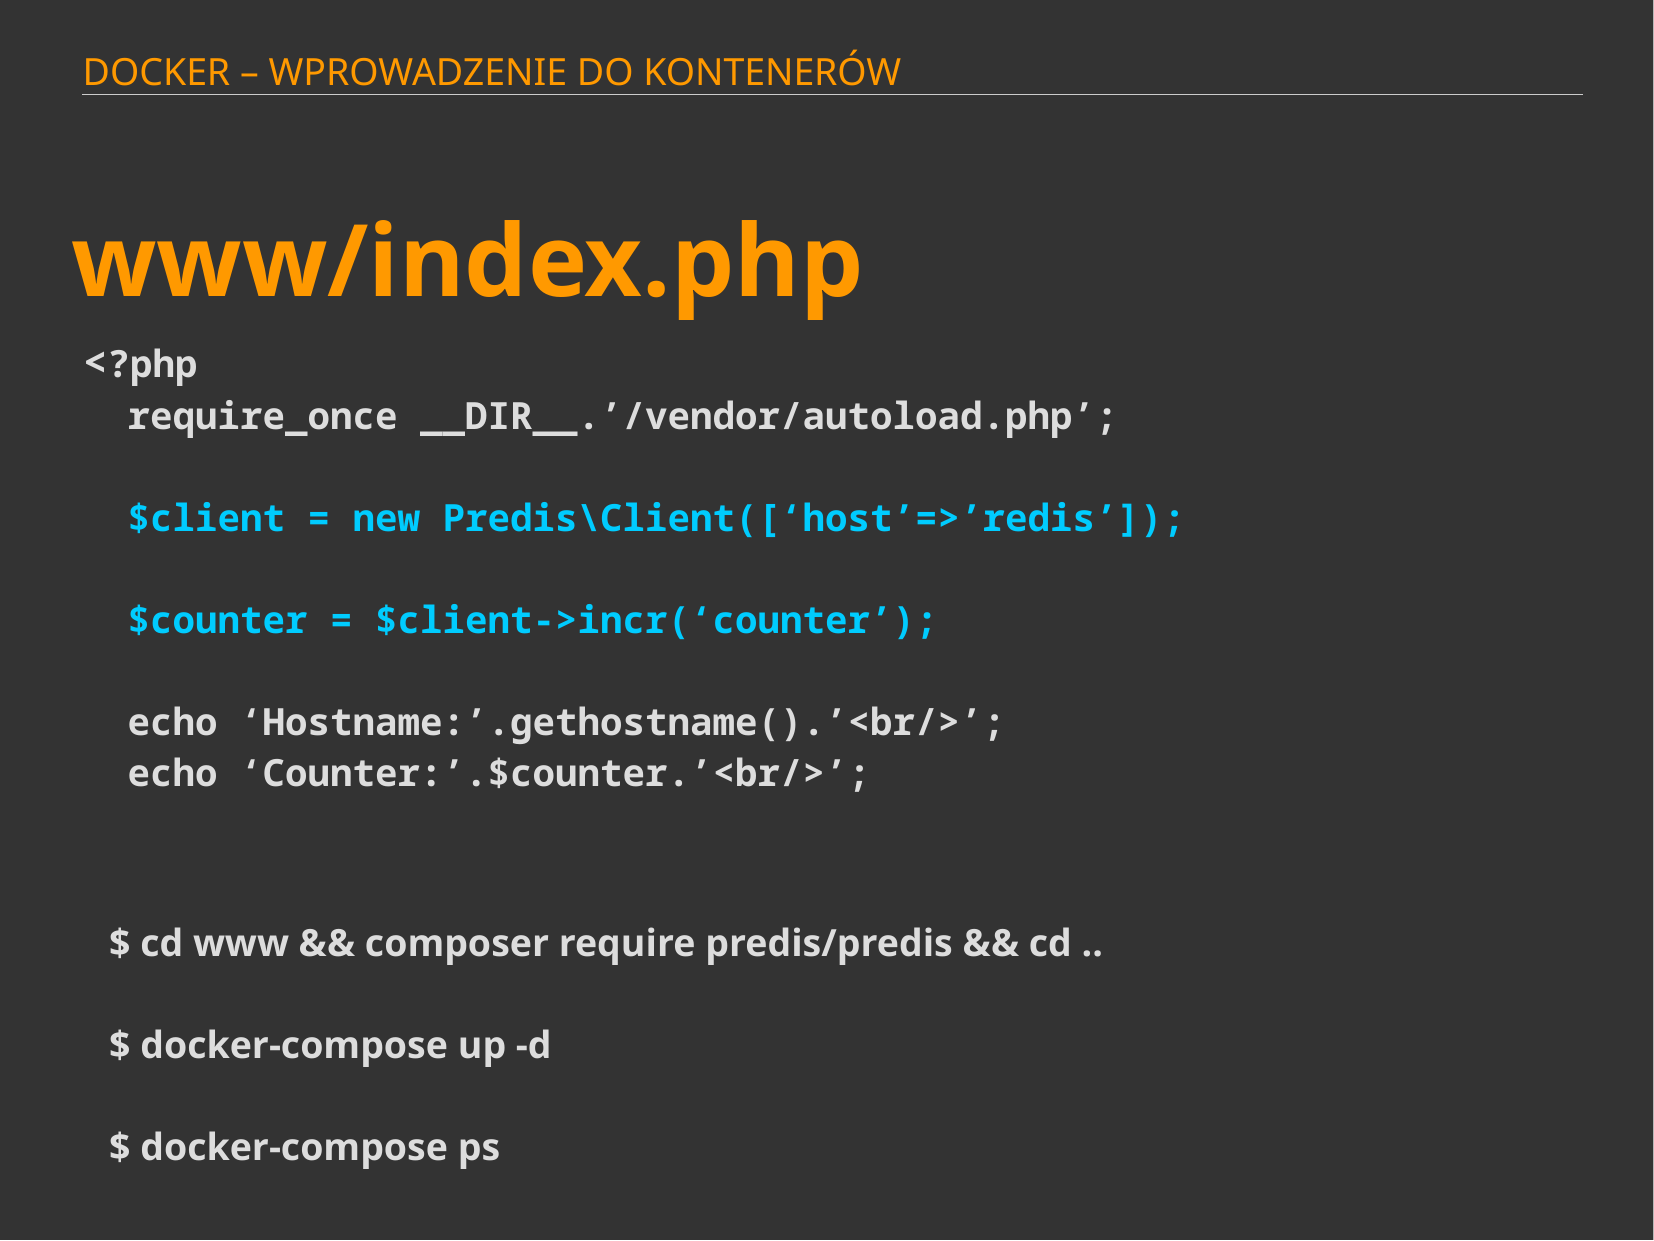

# DOCKER – WPROWADZENIE DO KONTENERÓW
www/index.php
<?php
 require_once __DIR__.’/vendor/autoload.php’;
 $client = new Predis\Client([‘host’=>’redis’]);
 $counter = $client->incr(‘counter’);
 echo ‘Hostname:’.gethostname().’<br/>’;
 echo ‘Counter:’.$counter.’<br/>’;
$ cd www && composer require predis/predis && cd ..
$ docker-compose up -d
$ docker-compose ps